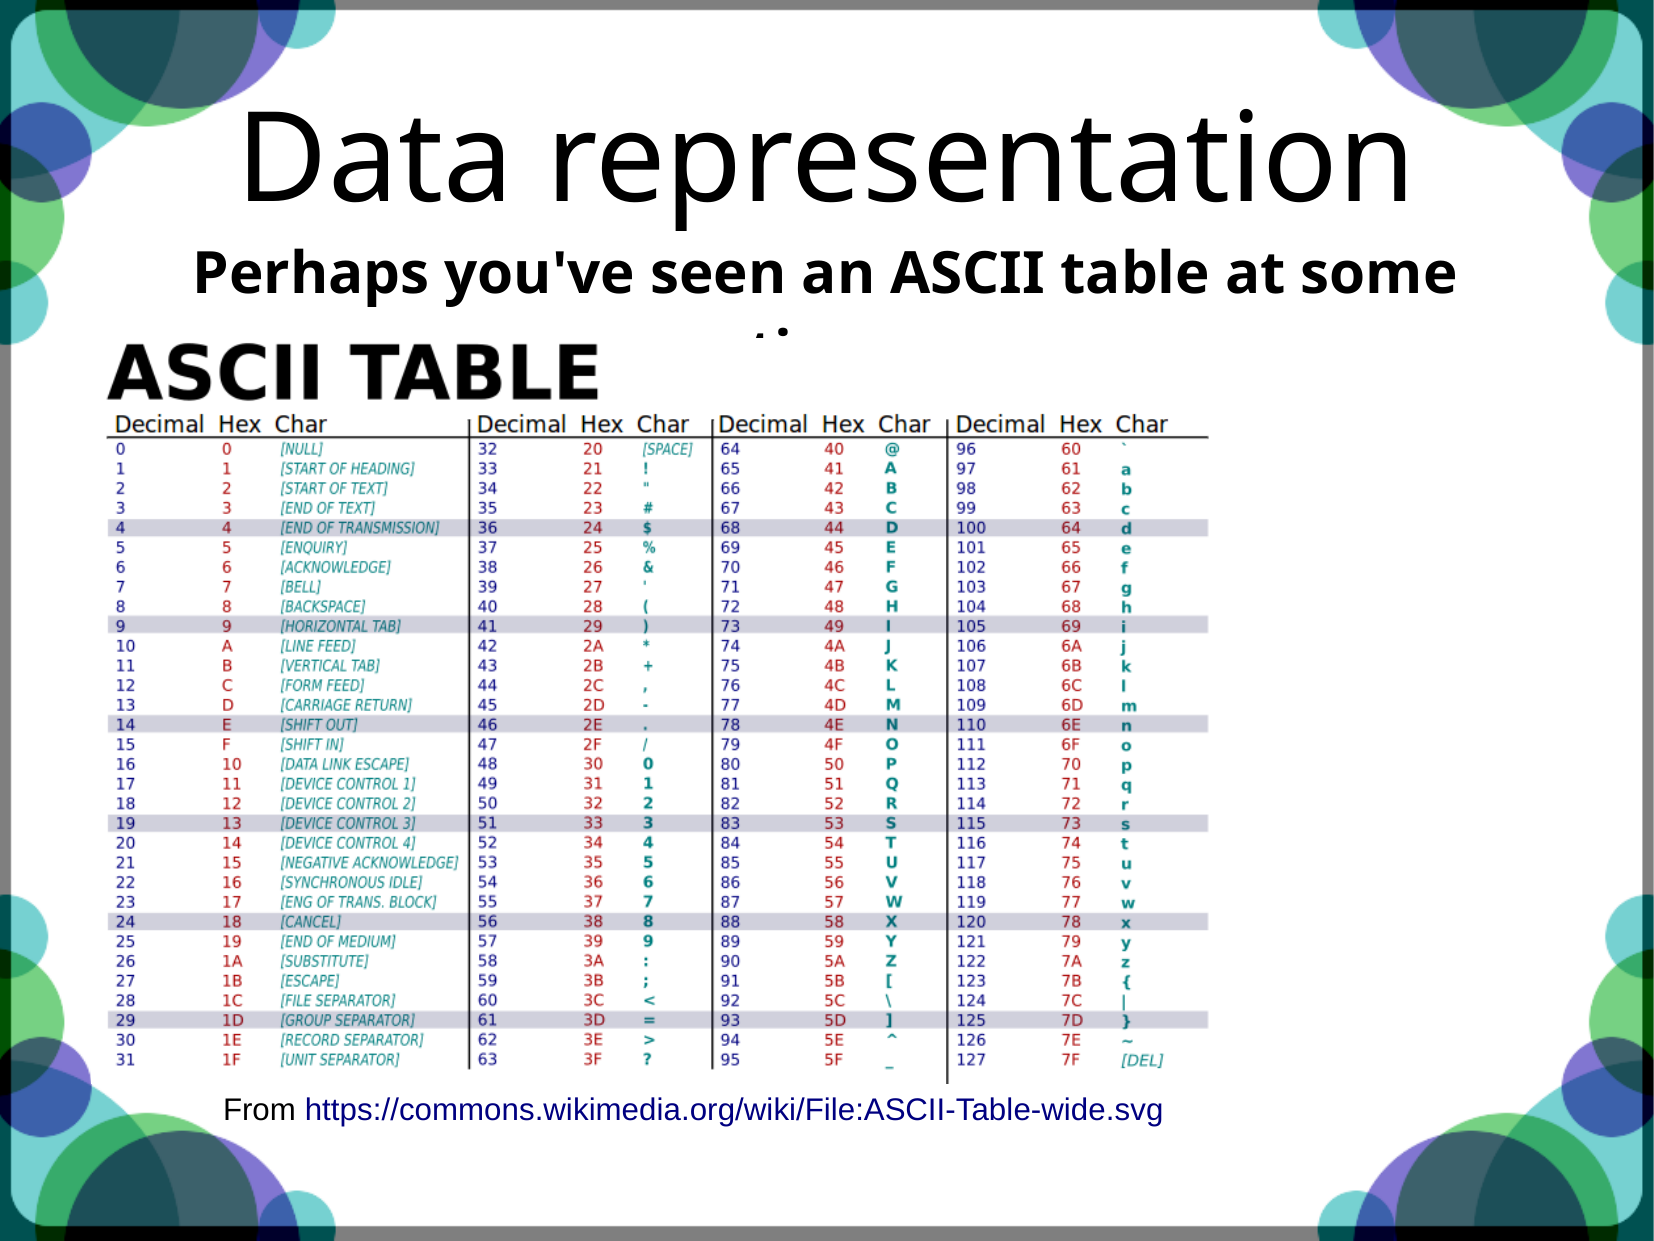

# Data representation
Perhaps you've seen an ASCII table at some time:
From https://commons.wikimedia.org/wiki/File:ASCII-Table-wide.svg